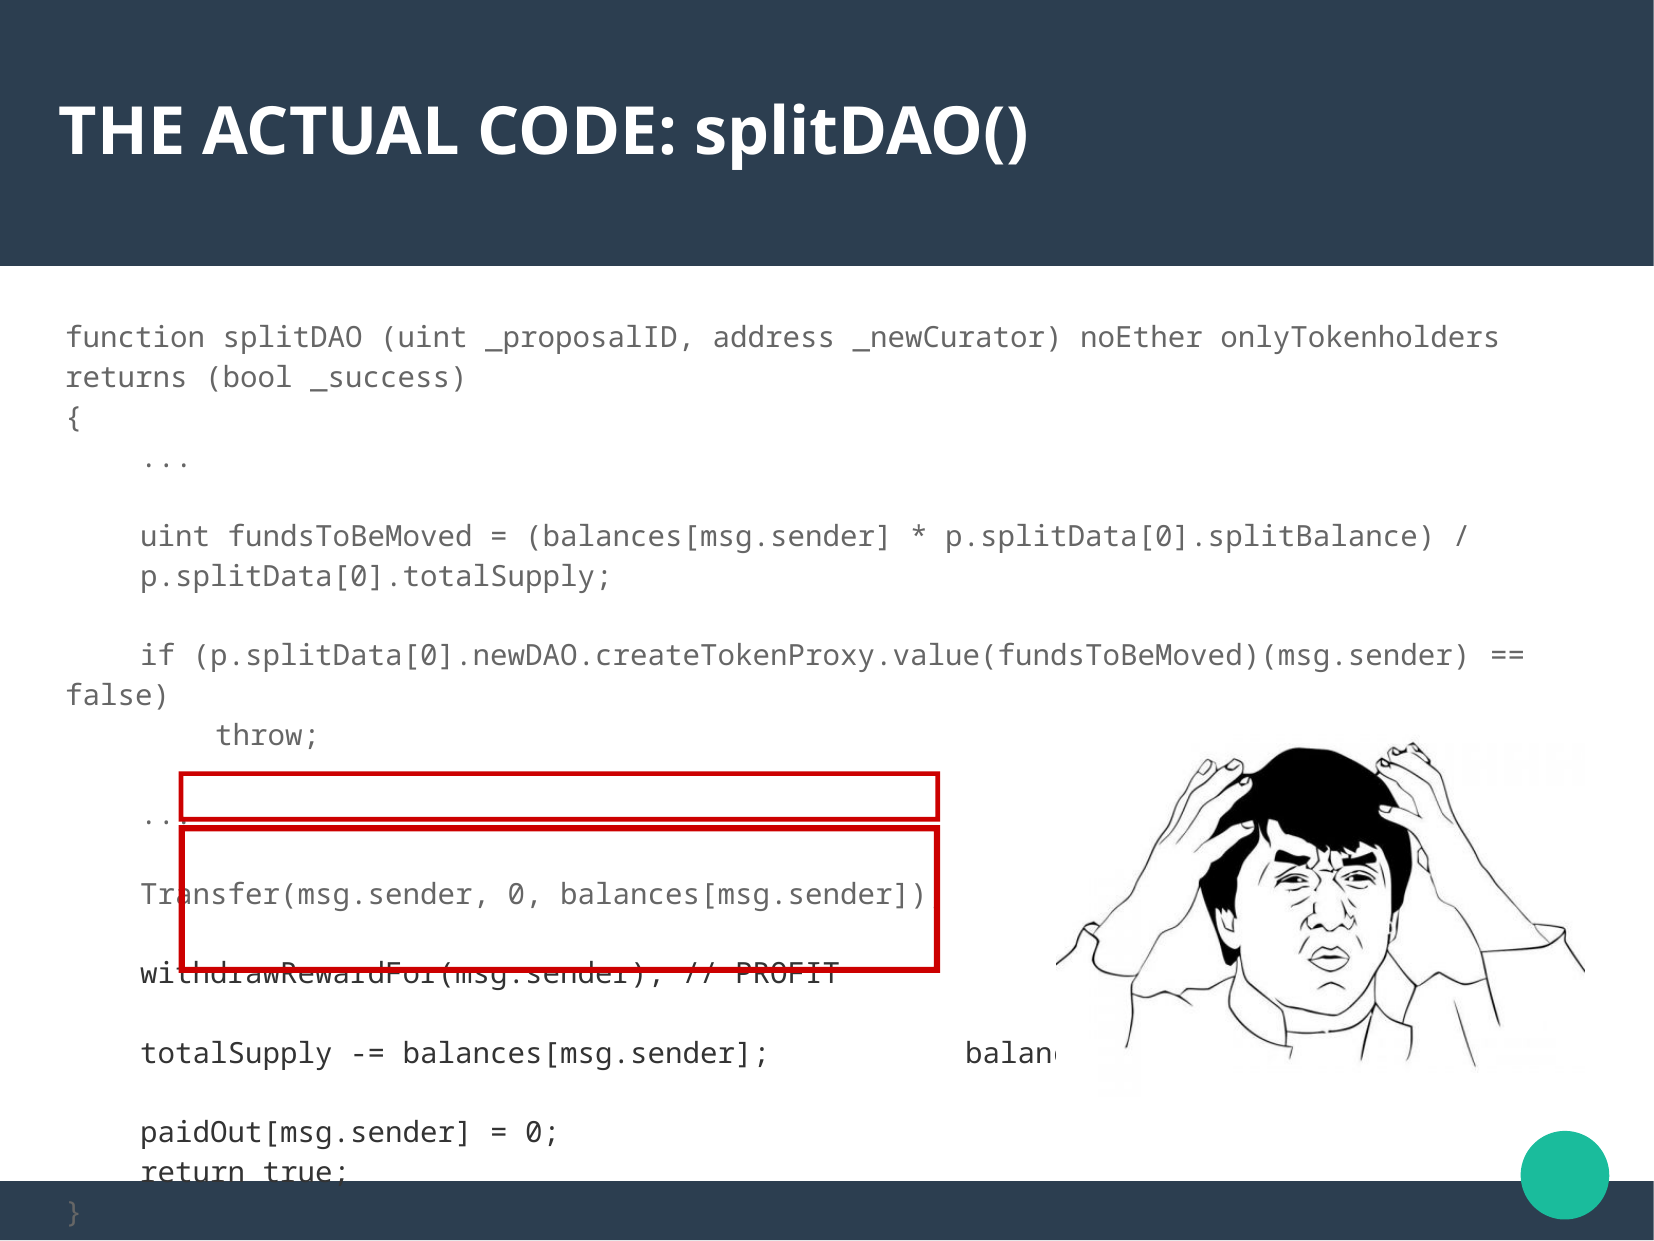

# THE ACTUAL CODE: splitDAO()
function splitDAO (uint _proposalID, address _newCurator) noEther onlyTokenholders returns (bool _success)
{
 	...
	uint fundsToBeMoved = (balances[msg.sender] * p.splitData[0].splitBalance) /
	p.splitData[0].totalSupply;
	if (p.splitData[0].newDAO.createTokenProxy.value(fundsToBeMoved)(msg.sender) 	== false)
 		throw;
 	...
	Transfer(msg.sender, 0, balances[msg.sender]);
	withdrawRewardFor(msg.sender); // PROFIT
 	totalSupply -= balances[msg.sender]; 		 	balances[msg.sender] = 0;
 	paidOut[msg.sender] = 0;
 	return true;
}